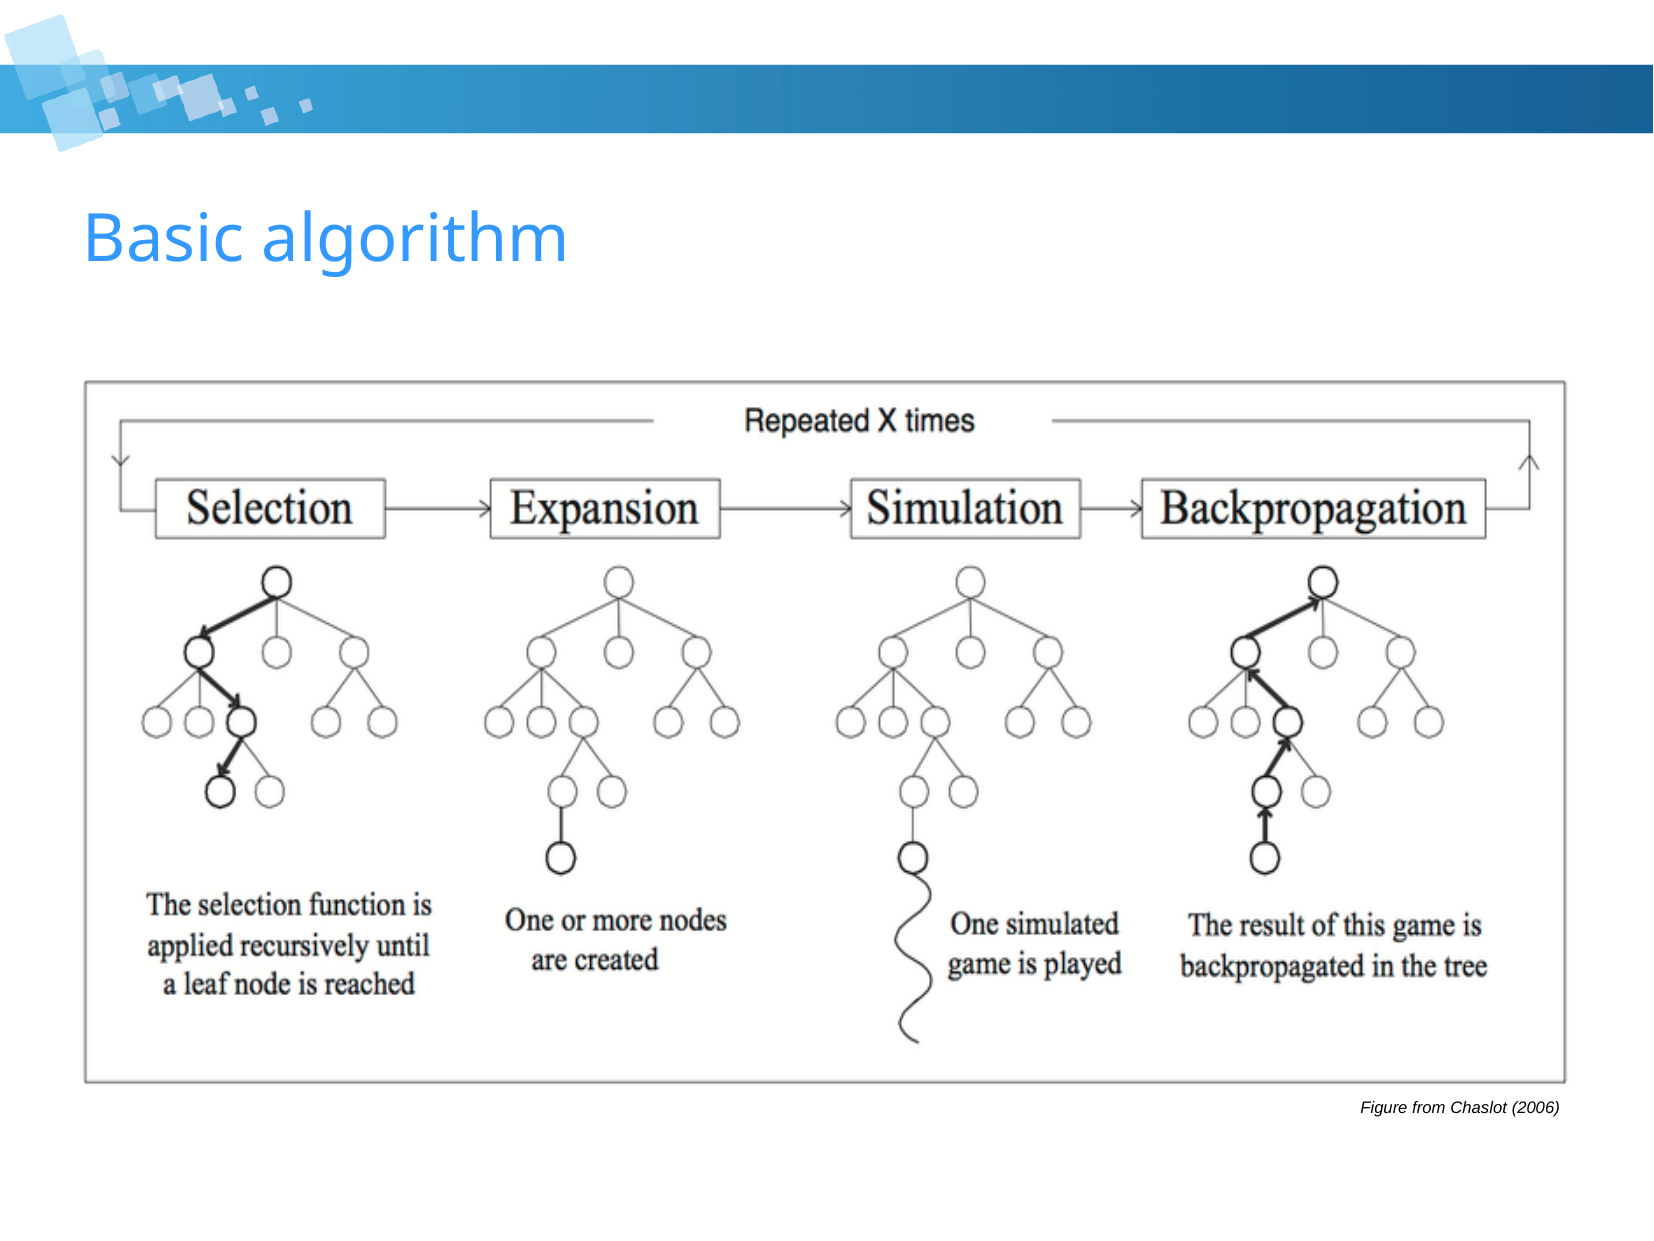

# Basic algorithm
Figure from Chaslot (2006)